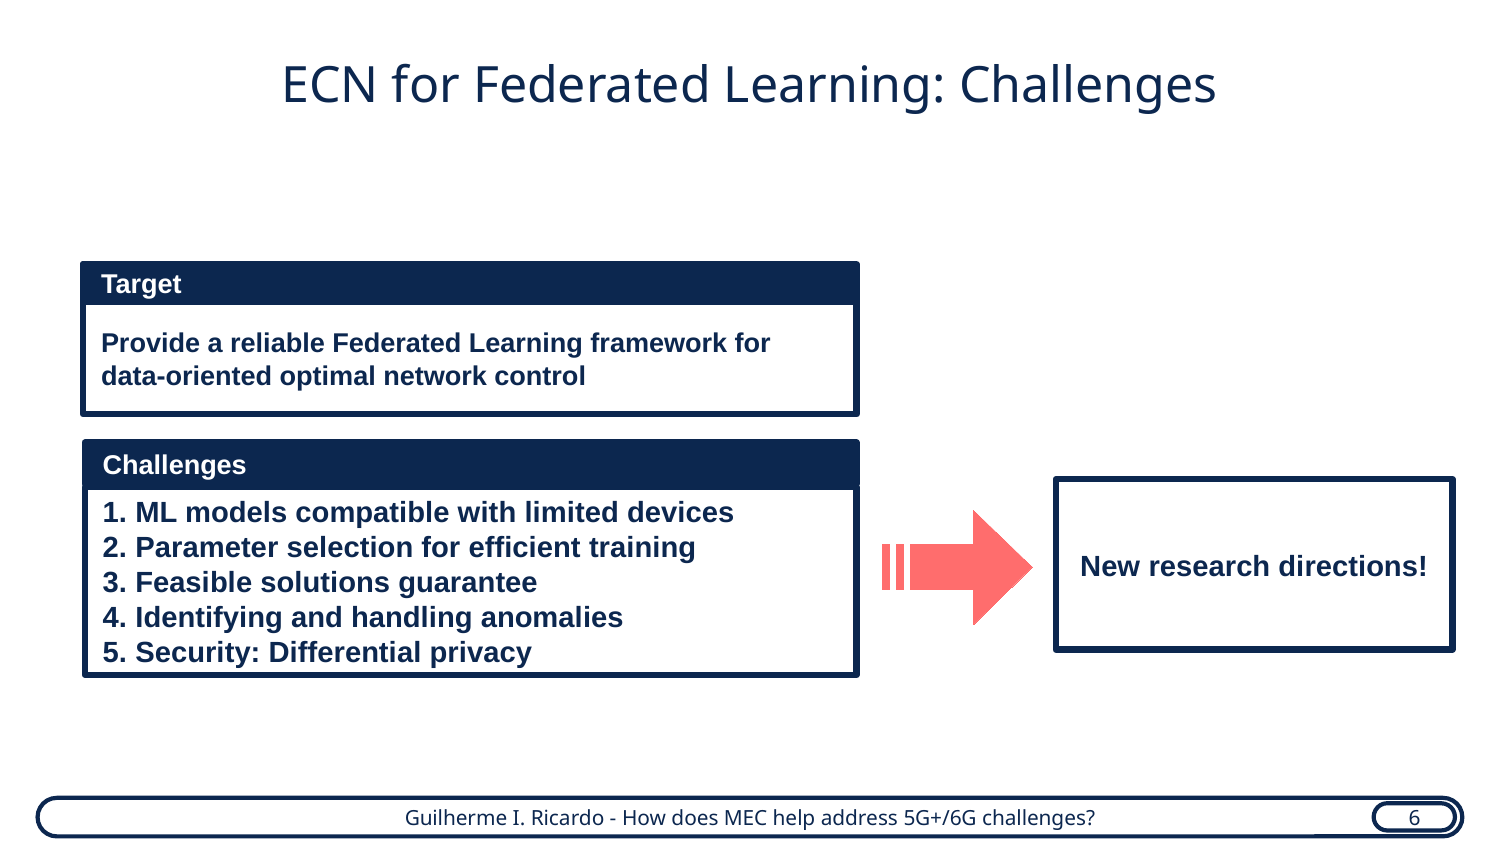

ECN for Federated Learning: Challenges
States
Target
Provide a reliable Federated Learning framework for data-oriented optimal network control
Challenges
1. ML models compatible with limited devices
2. Parameter selection for efficient training
3. Feasible solutions guarantee
4. Identifying and handling anomalies
5. Security: Differential privacy
New research directions!
States
Target
Maximum user admission considering network resources and system’s limitations.
Guilherme I. Ricardo - How does MEC help address 5G+/6G challenges?
6